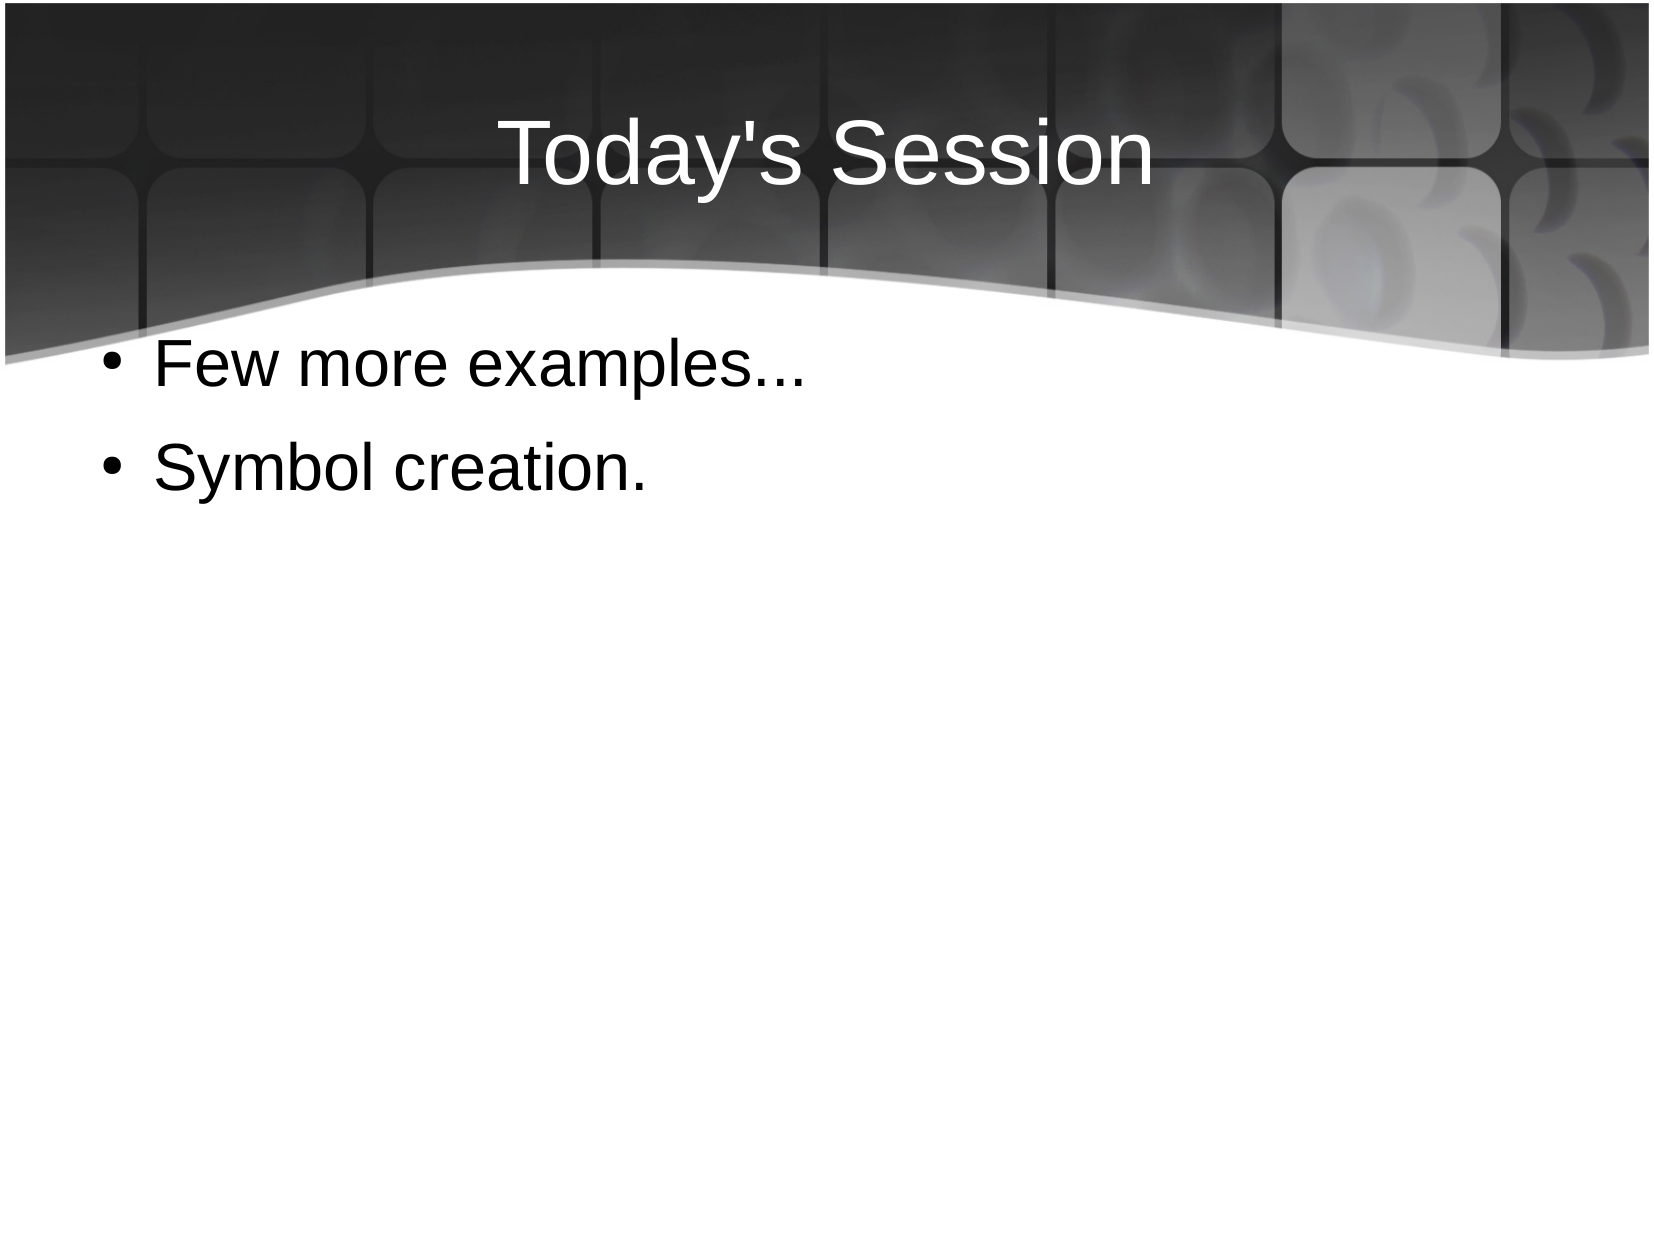

# Today's Session
Few more examples...
Symbol creation.